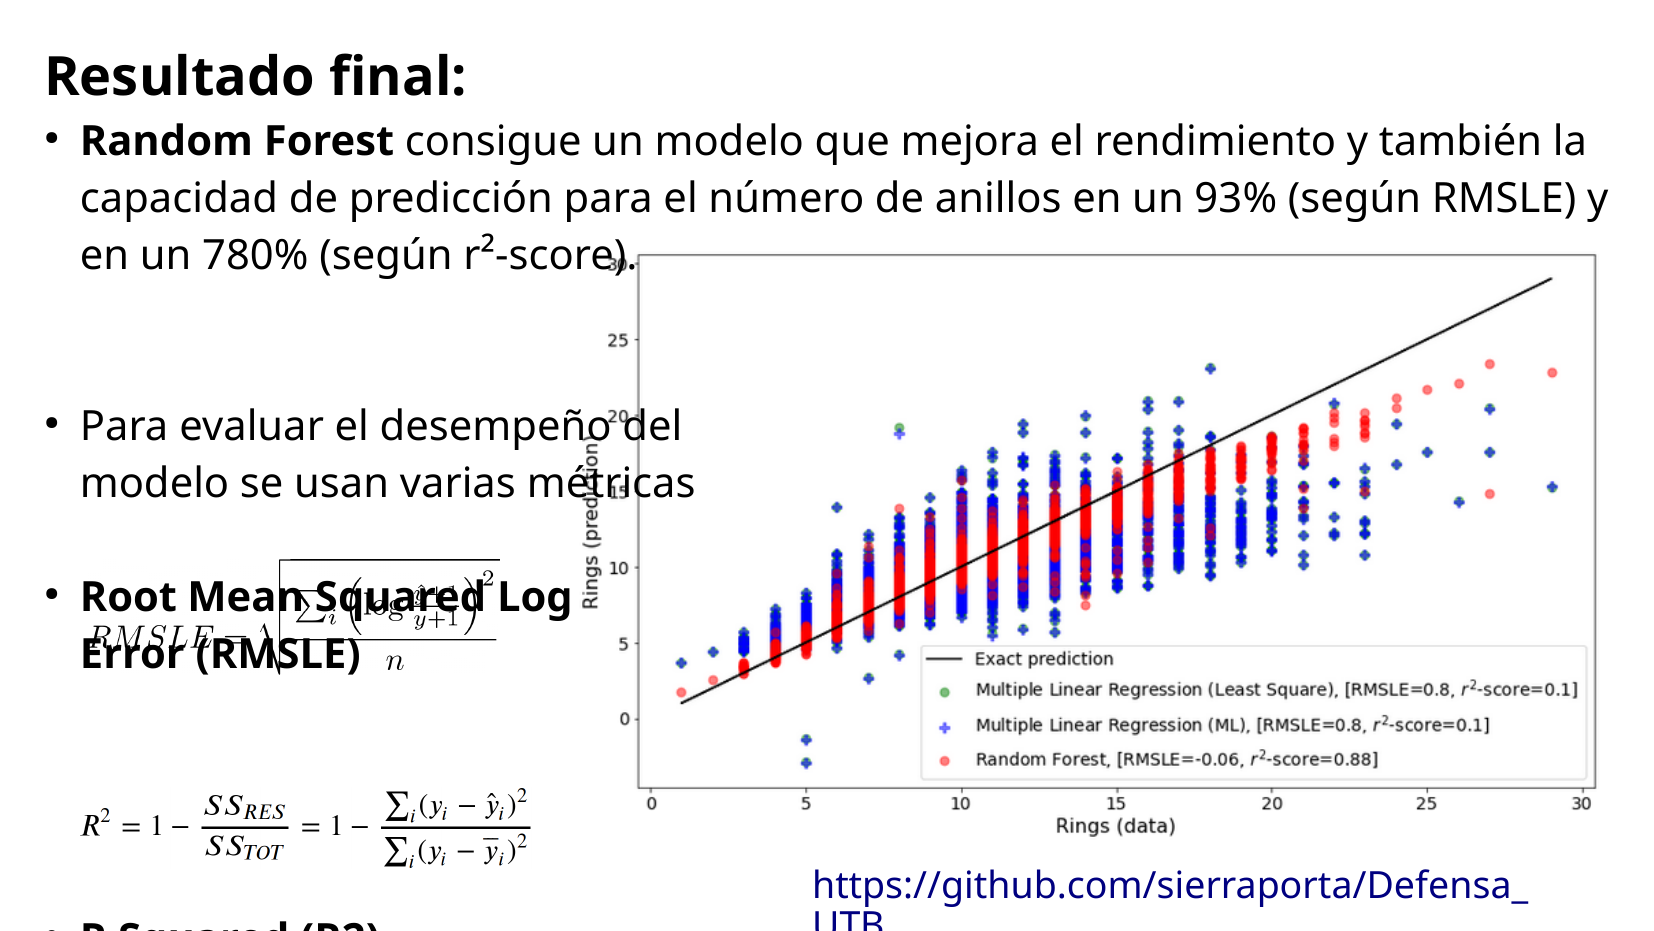

Resultado final:
Random Forest consigue un modelo que mejora el rendimiento y también la capacidad de predicción para el número de anillos en un 93% (según RMSLE) y en un 780% (según r²-score).
Para evaluar el desempeño del
modelo se usan varias métricas
Root Mean Squared Log
Error (RMSLE)
R Squared (R2)
https://github.com/sierraporta/Defensa_UTB